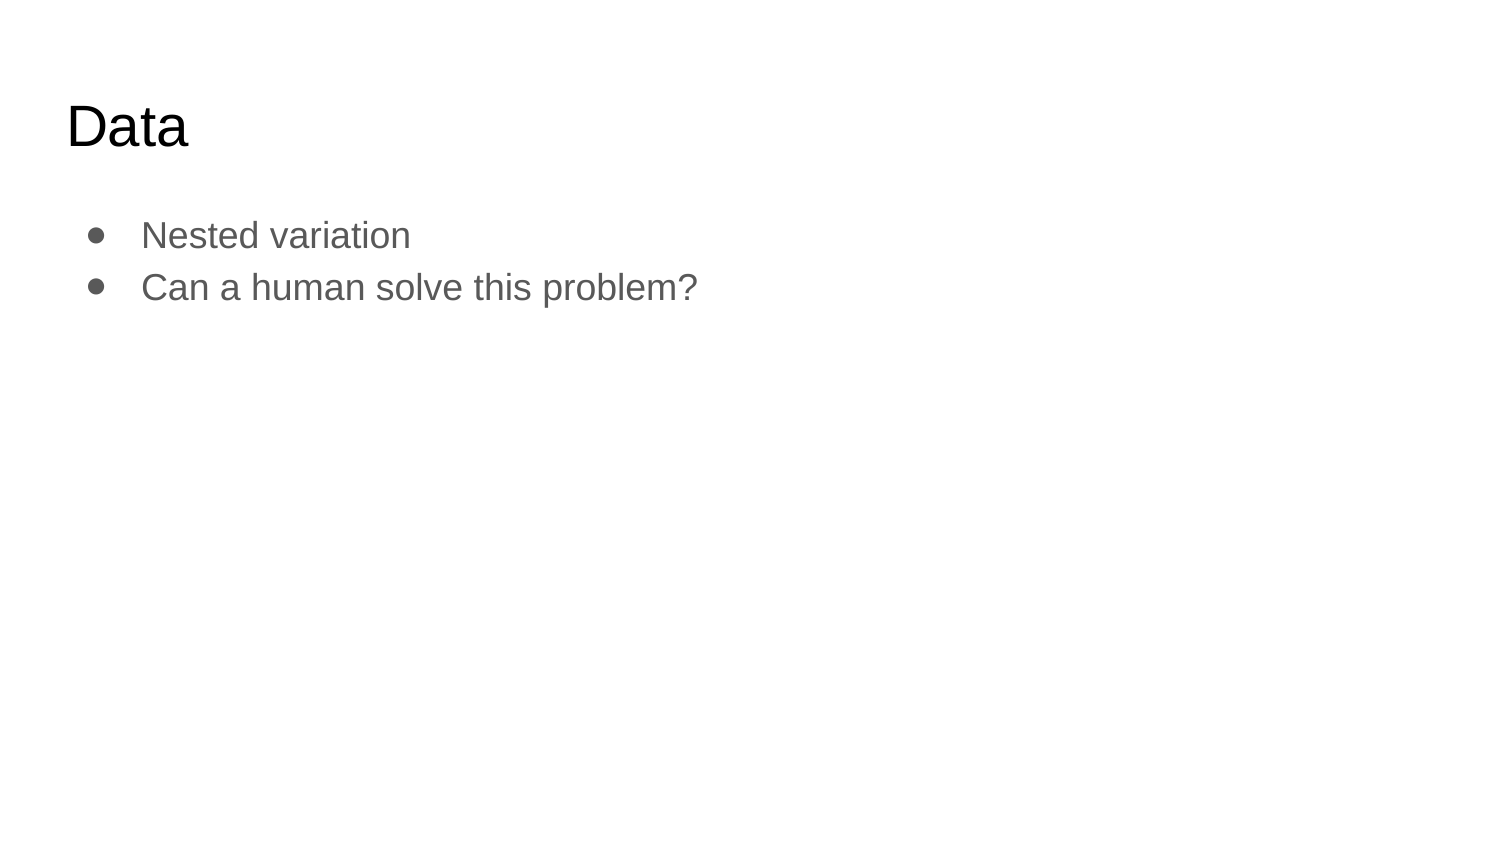

Data
# Nested variation
Can a human solve this problem?